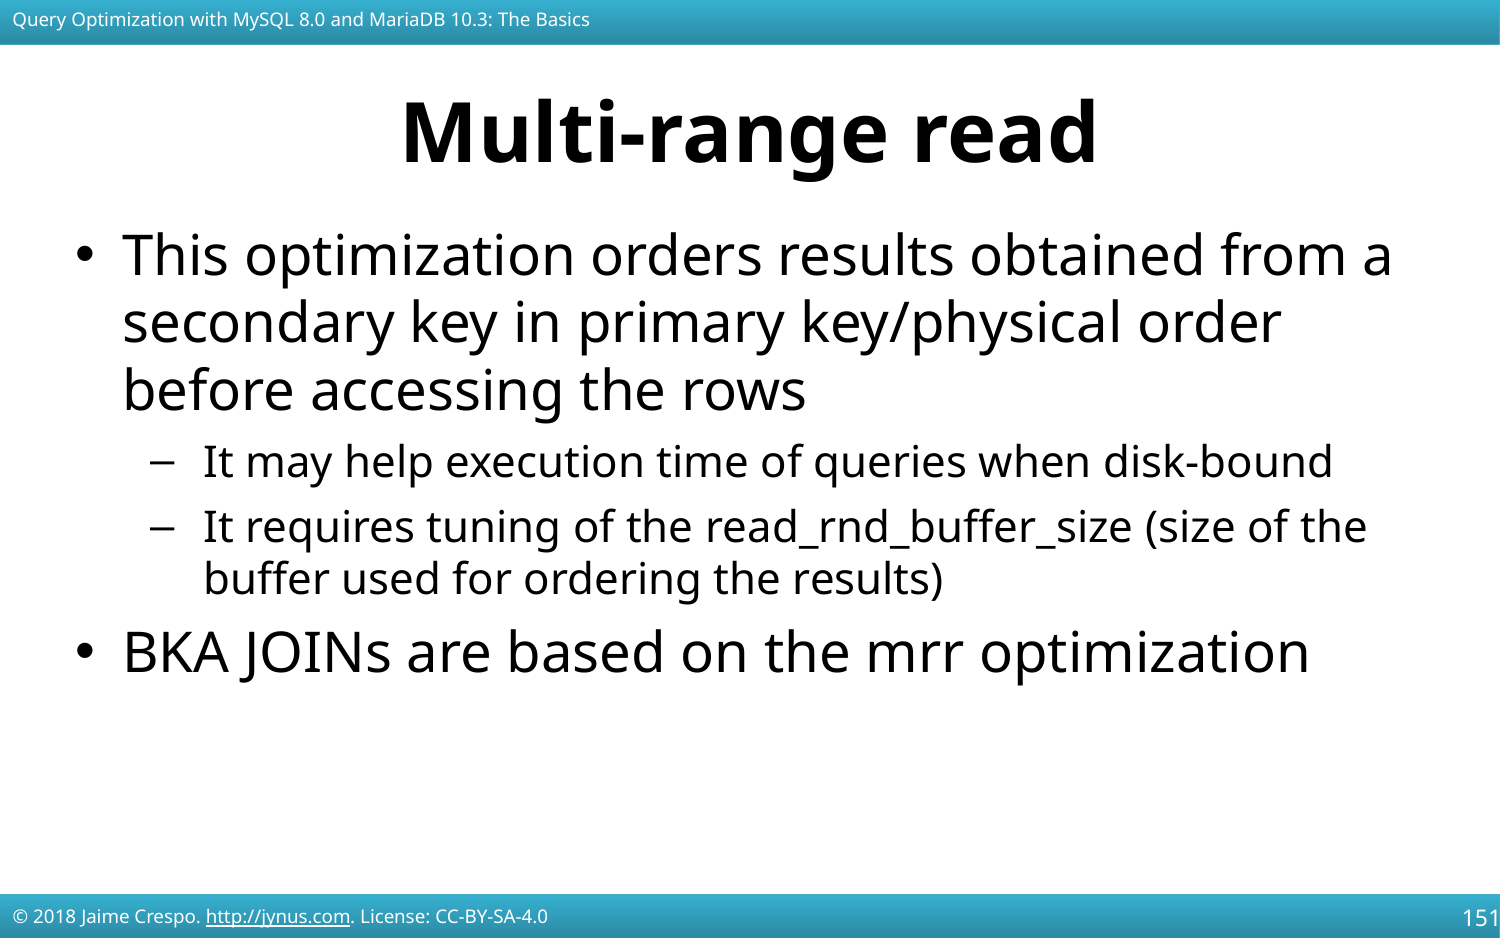

# Multi-range read
This optimization orders results obtained from a secondary key in primary key/physical order before accessing the rows
It may help execution time of queries when disk-bound
It requires tuning of the read_rnd_buffer_size (size of the buffer used for ordering the results)
BKA JOINs are based on the mrr optimization